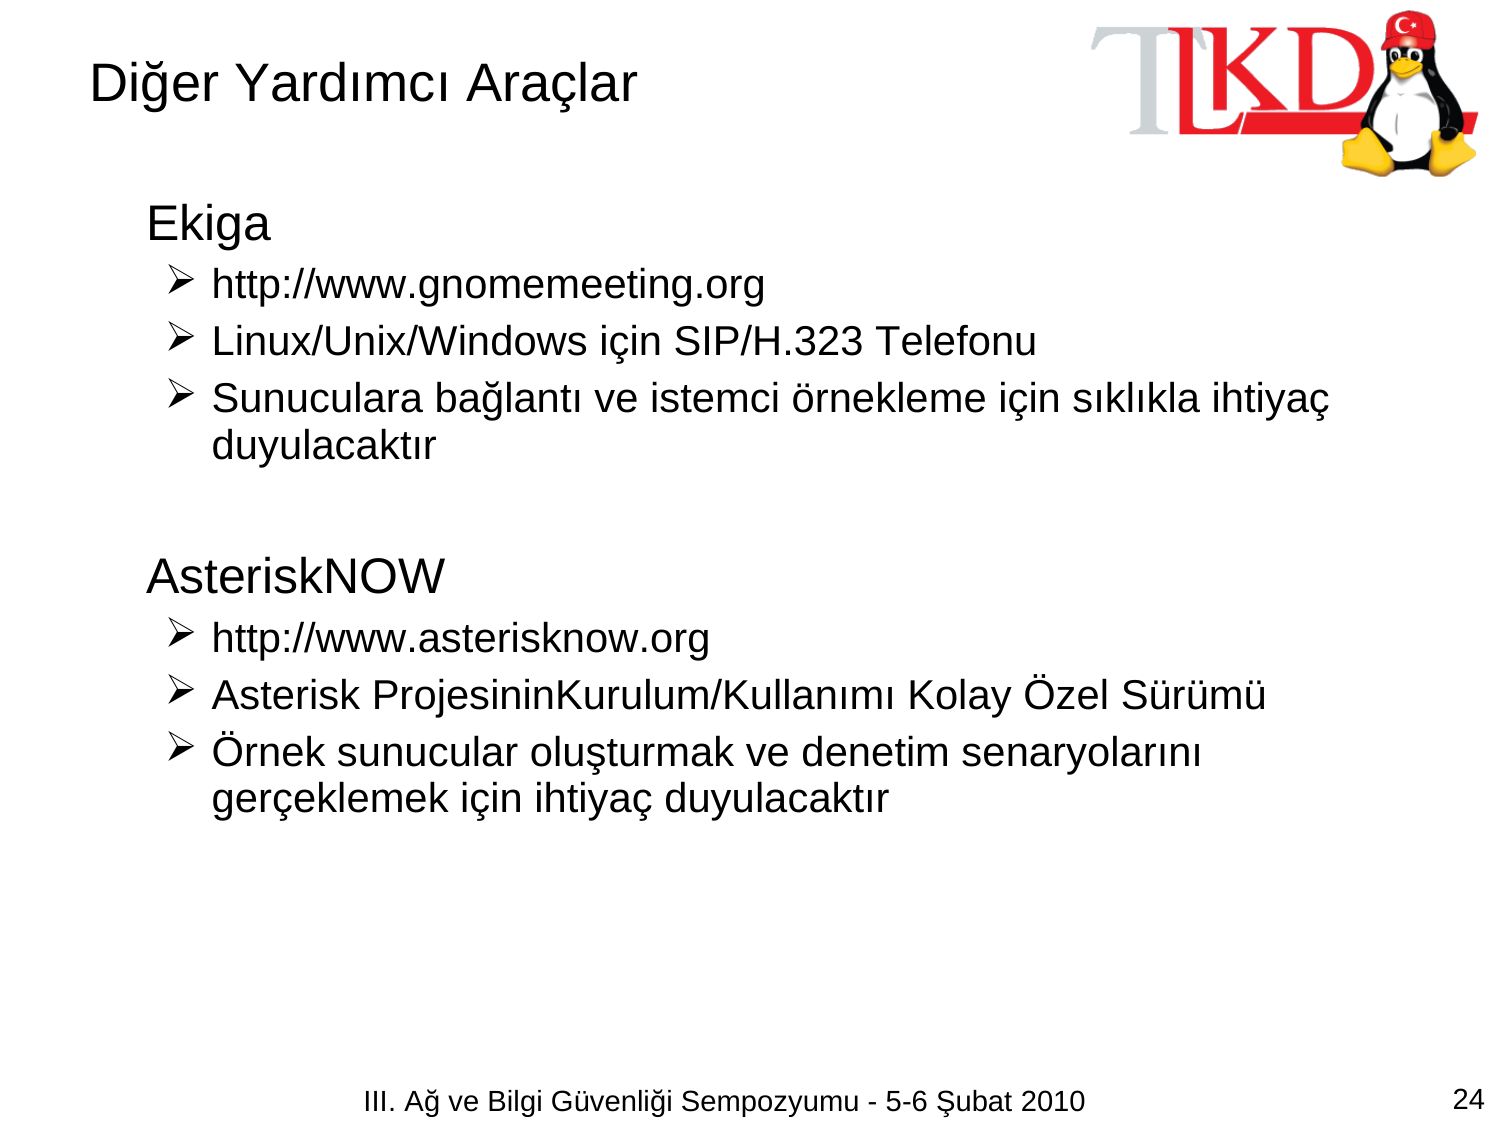

# Diğer Yardımcı Araçlar
Ekiga
http://www.gnomemeeting.org
Linux/Unix/Windows için SIP/H.323 Telefonu
Sunuculara bağlantı ve istemci örnekleme için sıklıkla ihtiyaç duyulacaktır
AsteriskNOW
http://www.asterisknow.org
Asterisk ProjesininKurulum/Kullanımı Kolay Özel Sürümü
Örnek sunucular oluşturmak ve denetim senaryolarını gerçeklemek için ihtiyaç duyulacaktır
24